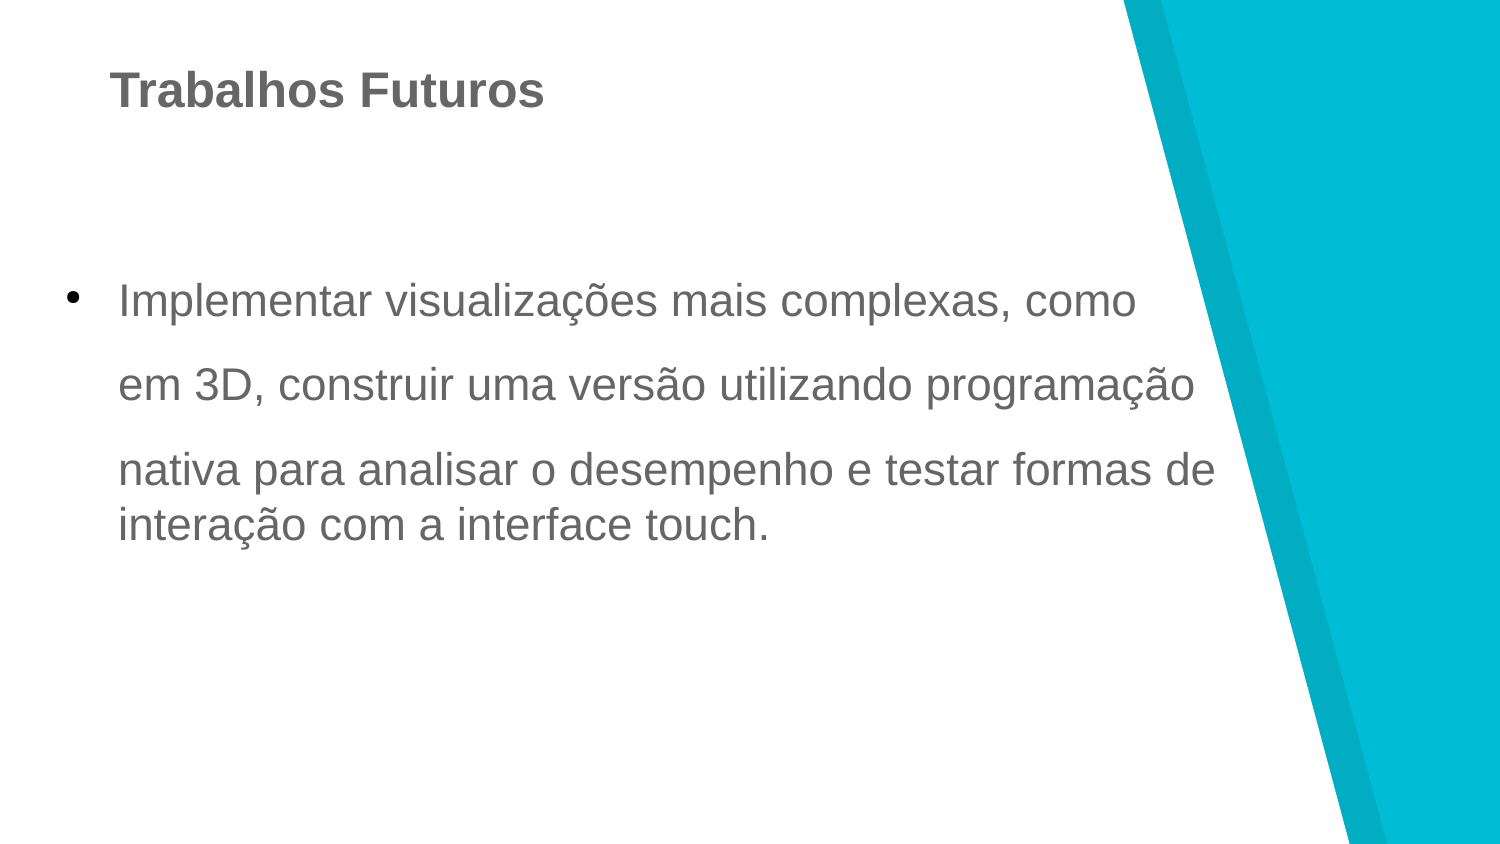

# Trabalhos Futuros
Implementar visualizações mais complexas, como
em 3D, construir uma versão utilizando programação
nativa para analisar o desempenho e testar formas de interação com a interface touch.